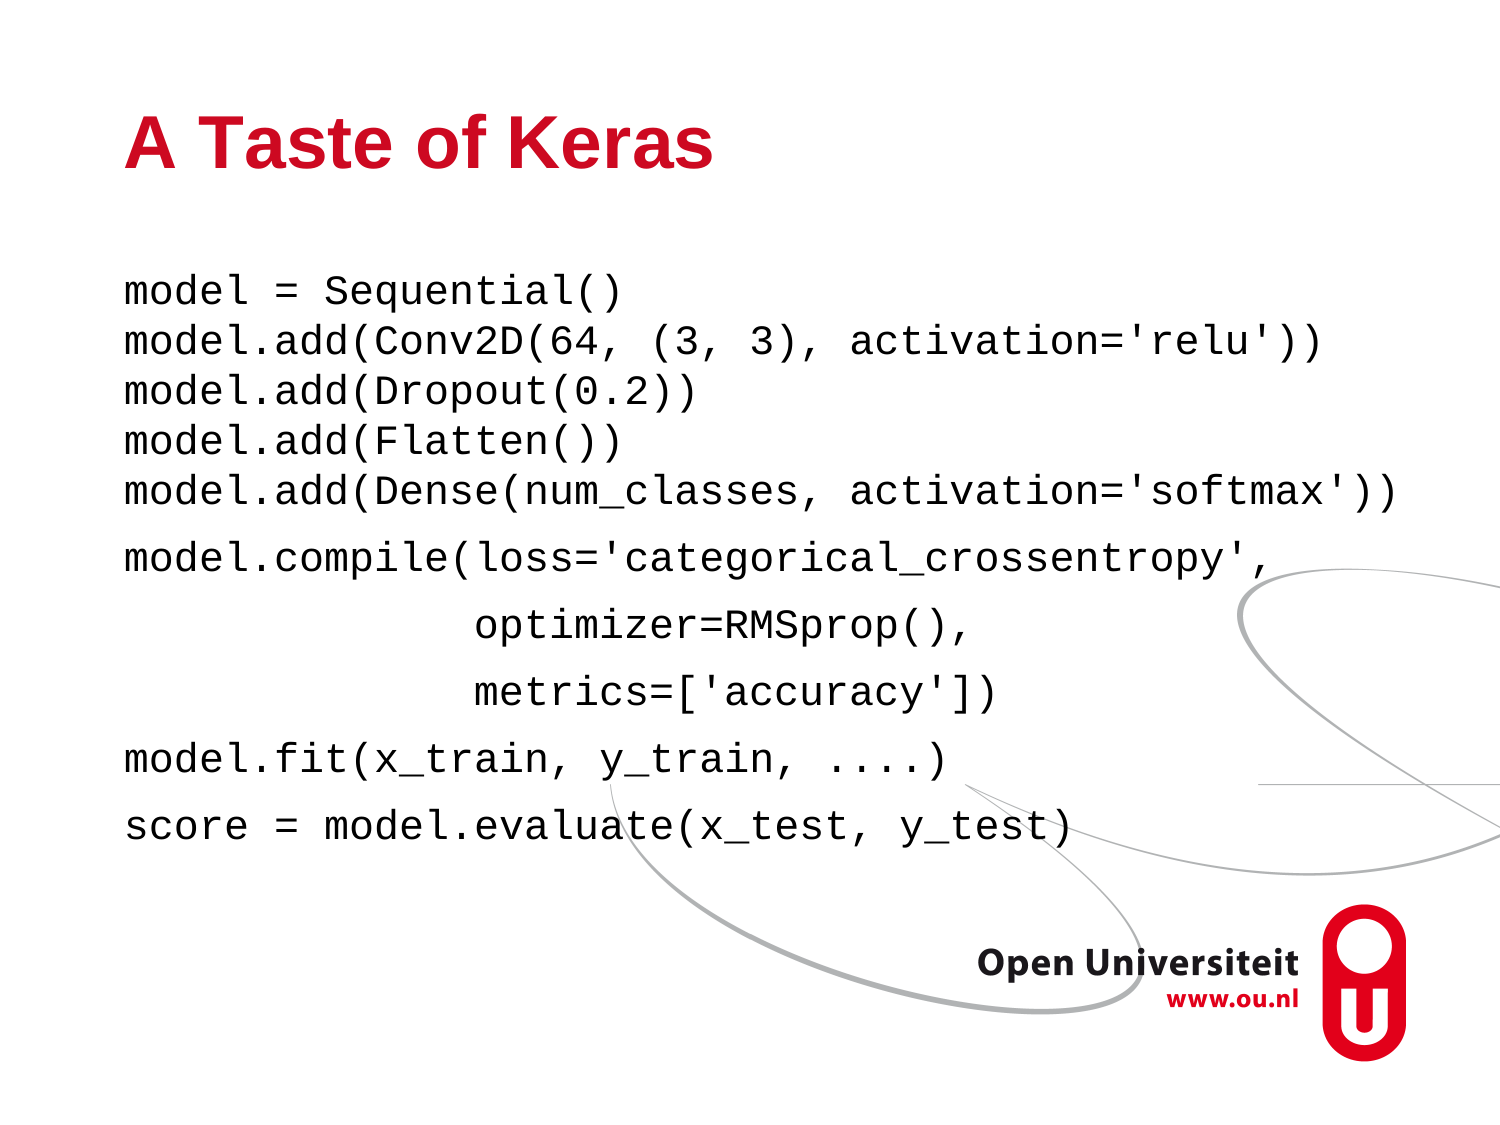

# A Taste of Keras
model = Sequential()
model.add(Conv2D(64, (3, 3), activation='relu'))
model.add(Dropout(0.2))
model.add(Flatten())
model.add(Dense(num_classes, activation='softmax'))
model.compile(loss='categorical_crossentropy',
 optimizer=RMSprop(),
 metrics=['accuracy'])
model.fit(x_train, y_train, ....)
score = model.evaluate(x_test, y_test)